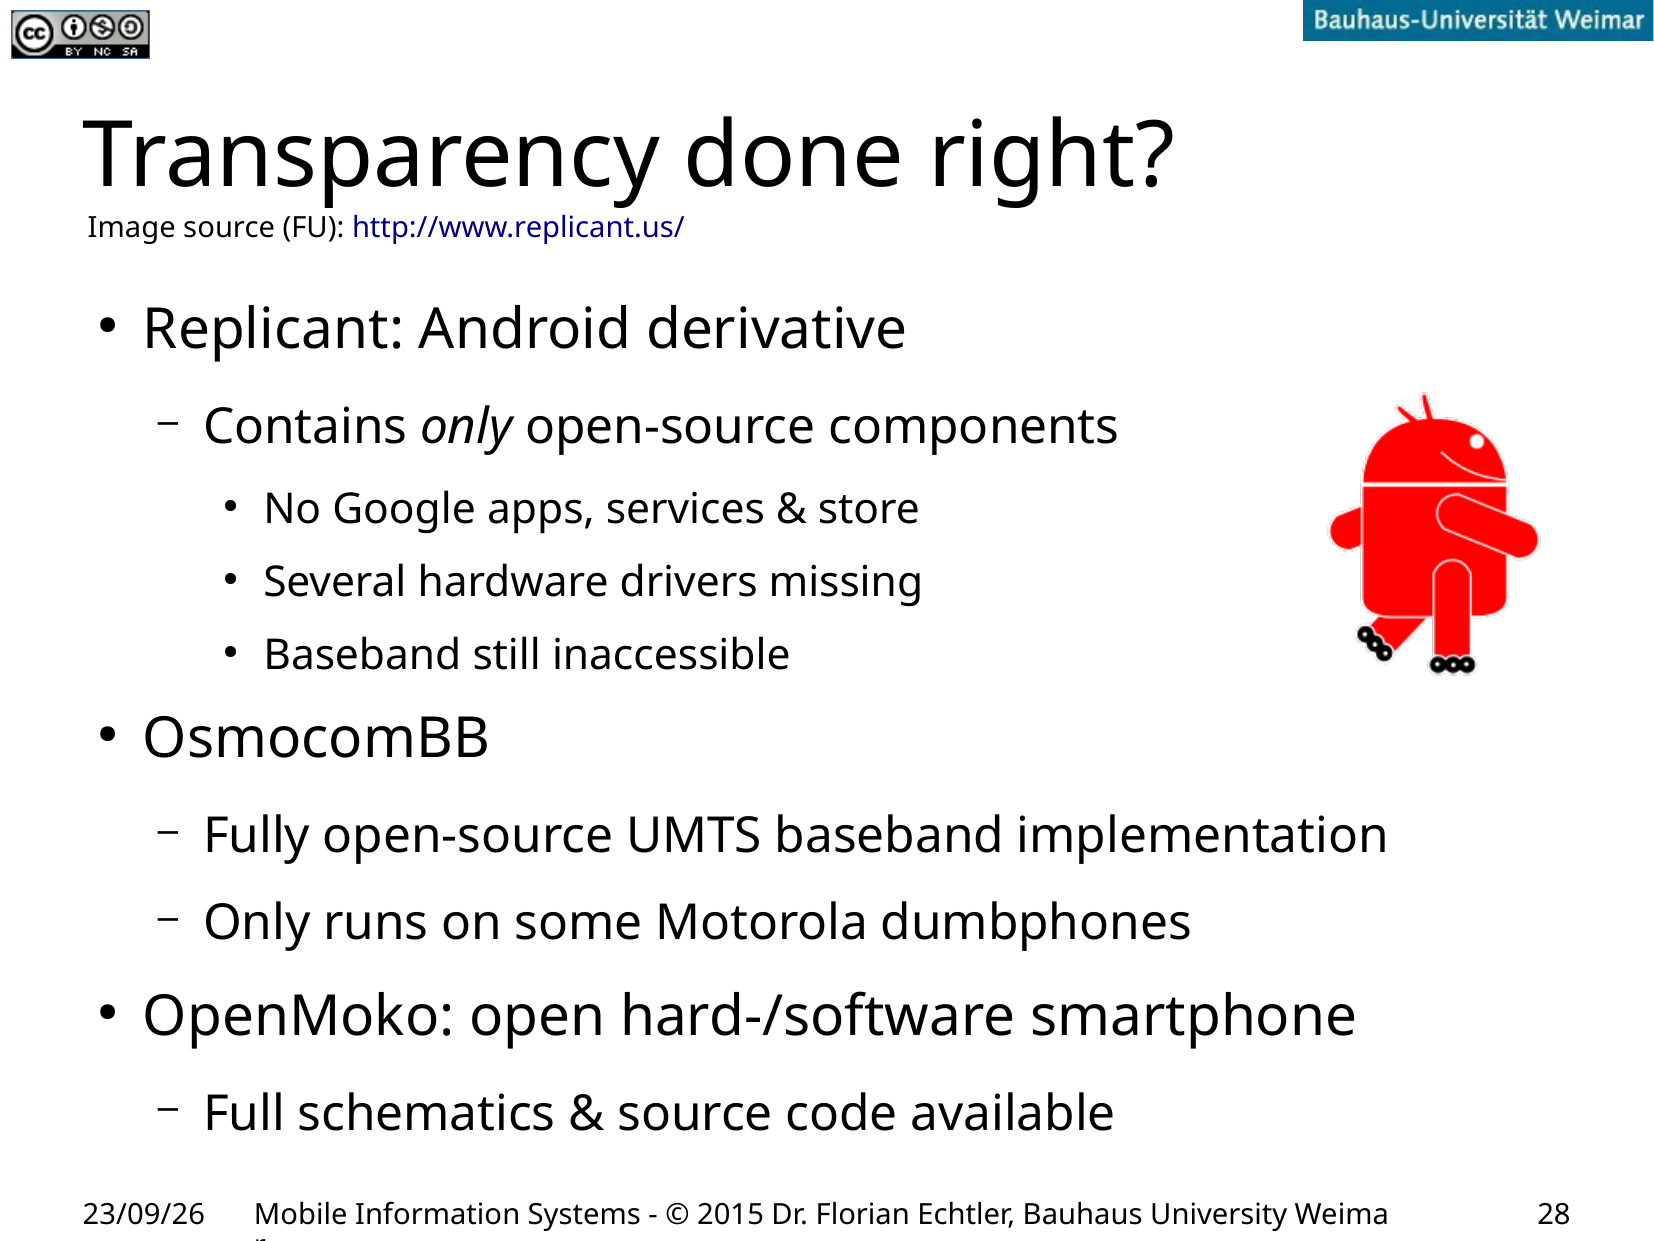

# Transparency done right?
Image source (FU): http://www.replicant.us/
Replicant: Android derivative
Contains only open-source components
No Google apps, services & store
Several hardware drivers missing
Baseband still inaccessible
OsmocomBB
Fully open-source UMTS baseband implementation
Only runs on some Motorola dumbphones
OpenMoko: open hard-/software smartphone
Full schematics & source code available
Mobile Information Systems - © 2015 Dr. Florian Echtler, Bauhaus University Weimar
28